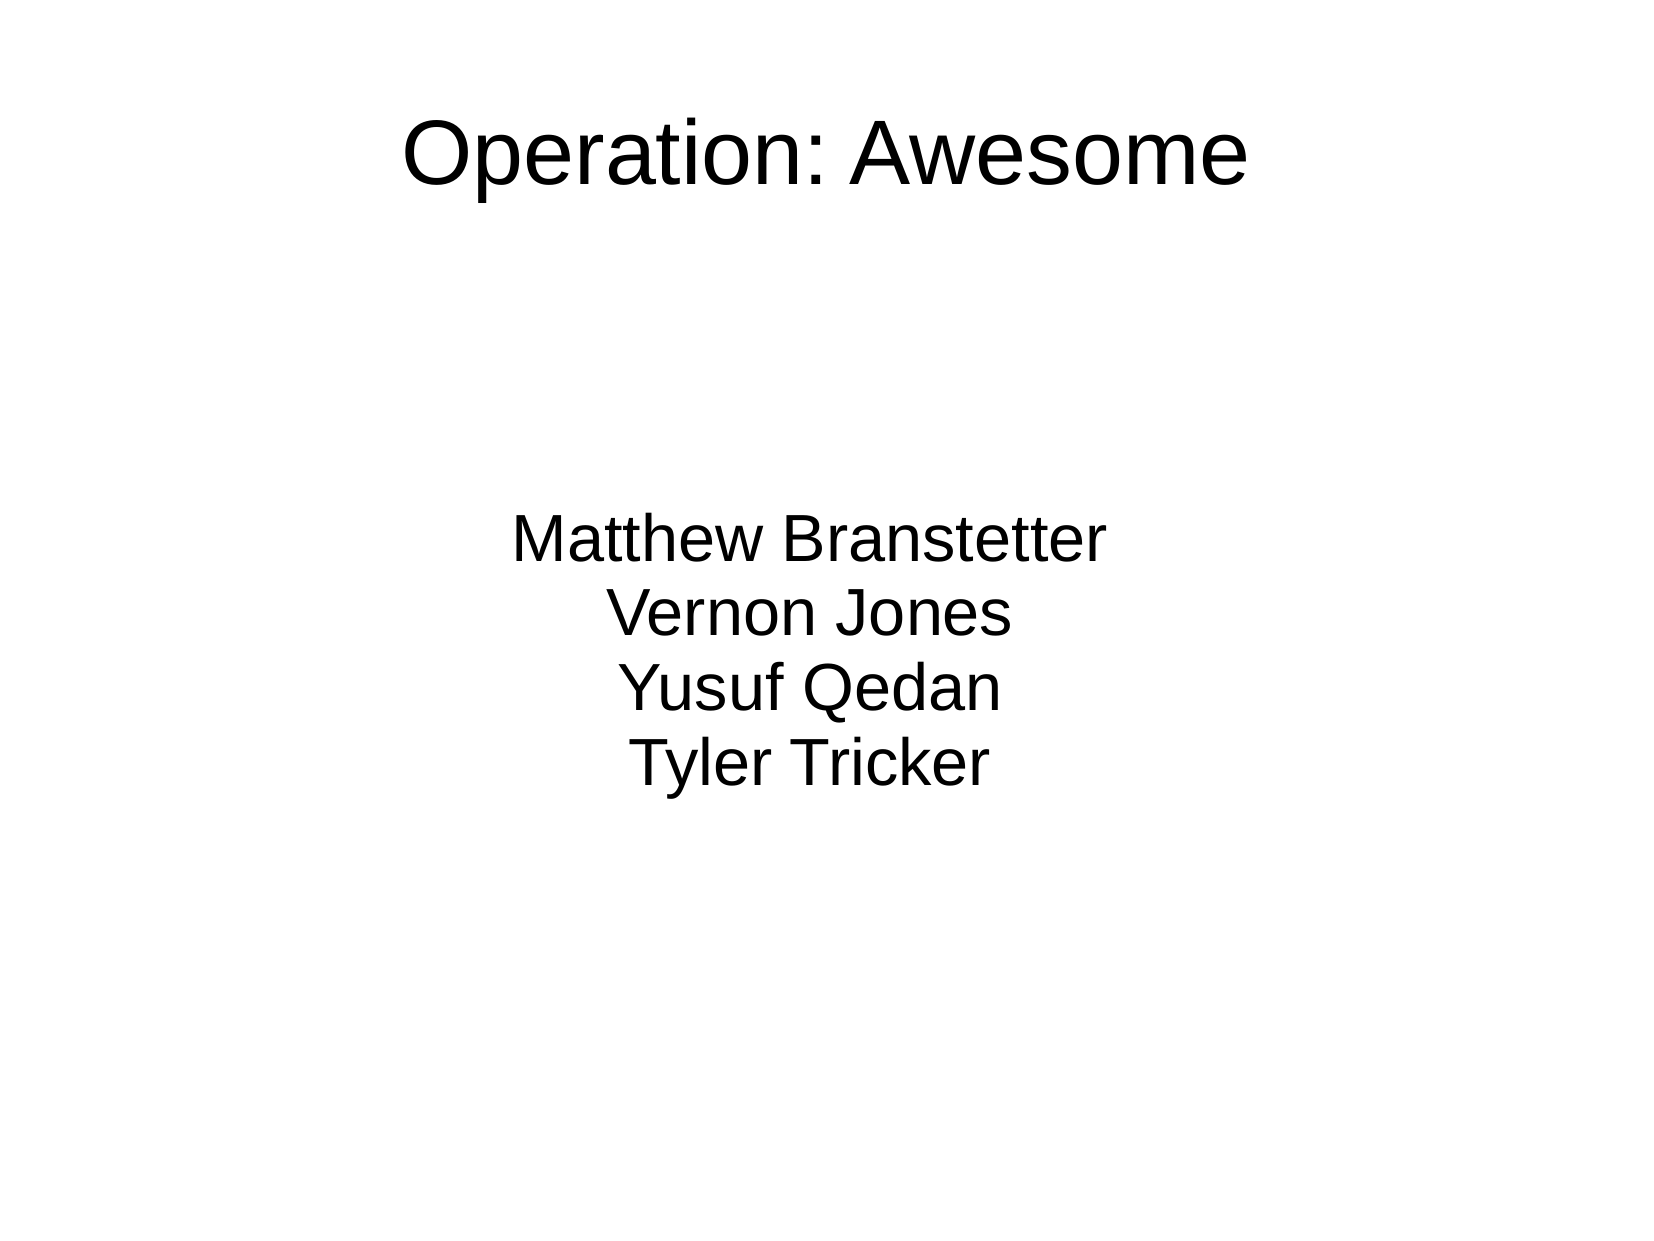

# Operation: Awesome
Matthew Branstetter
Vernon Jones
Yusuf Qedan
Tyler Tricker